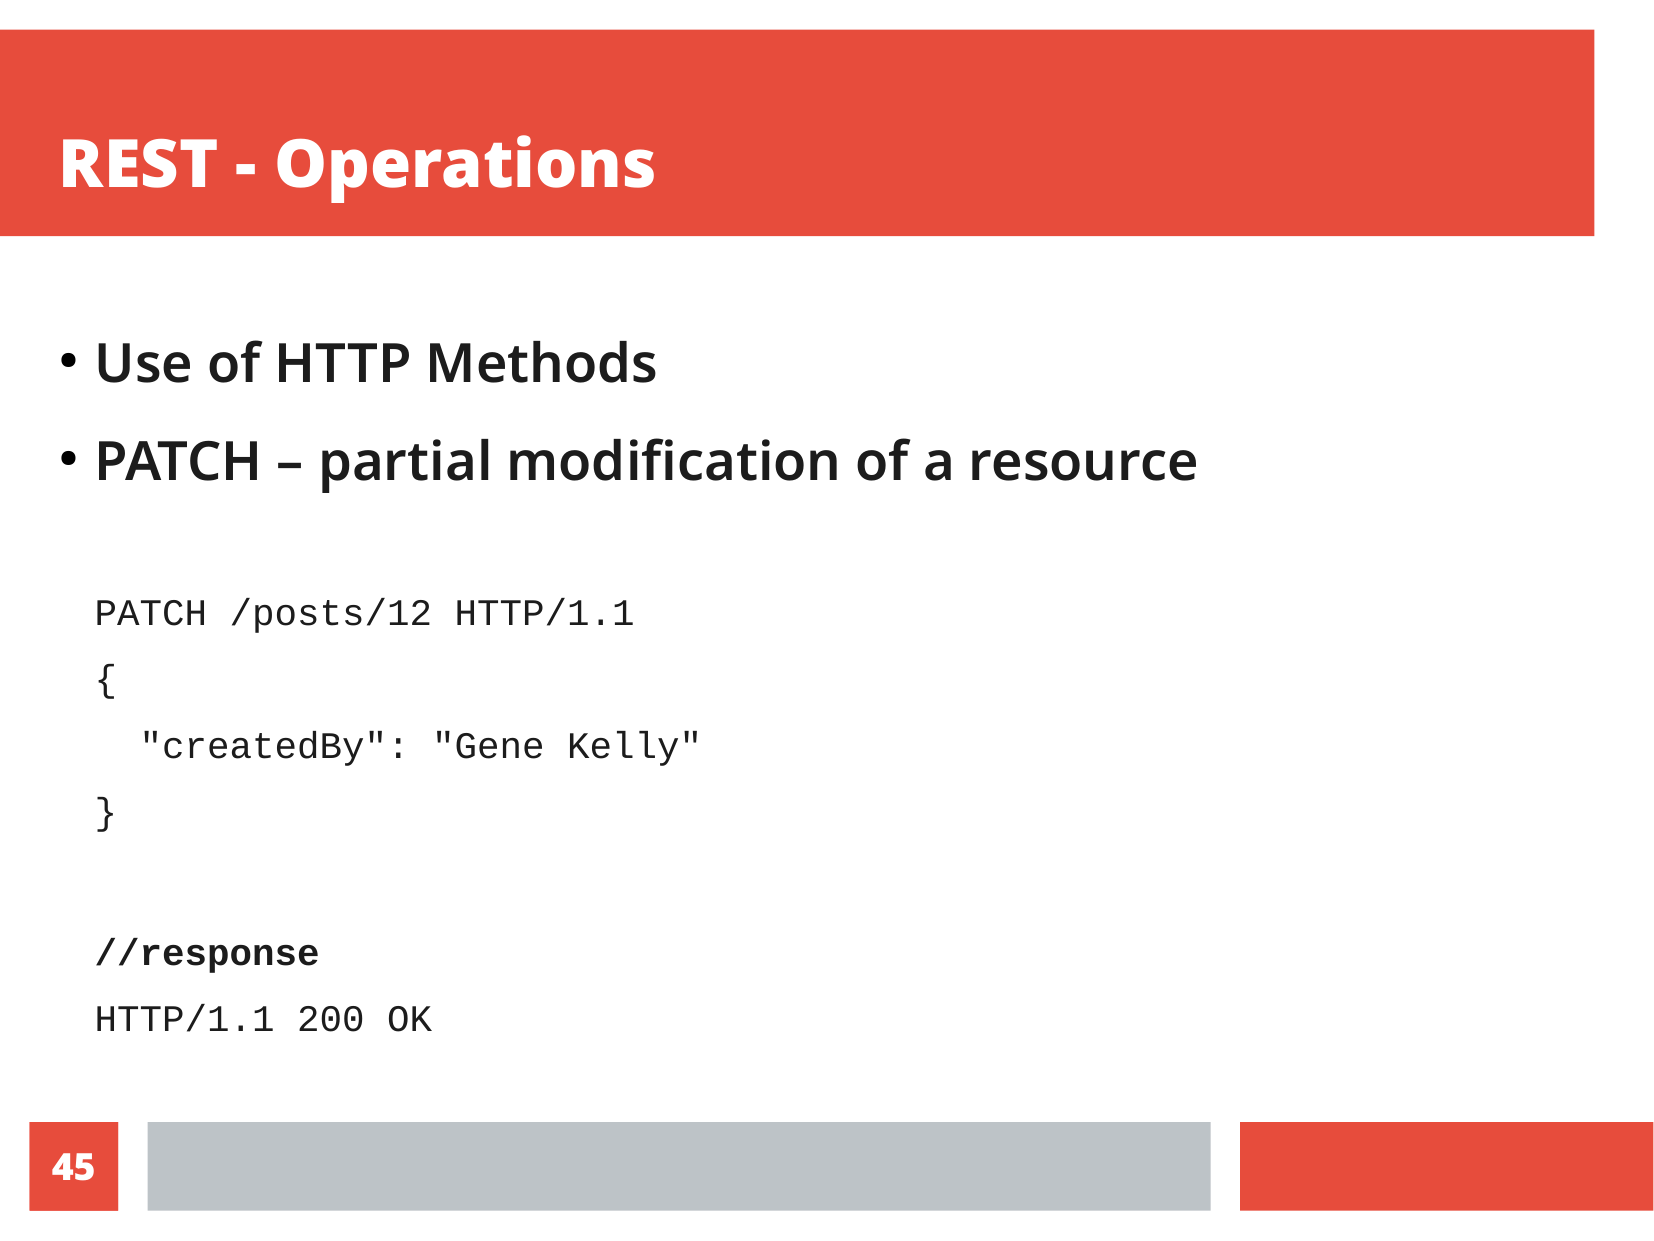

# REST - Operations
Use of HTTP Methods
PATCH – partial modification of a resource
PATCH /posts/12 HTTP/1.1
{
 "createdBy": "Gene Kelly"
}
//response
HTTP/1.1 200 OK
45